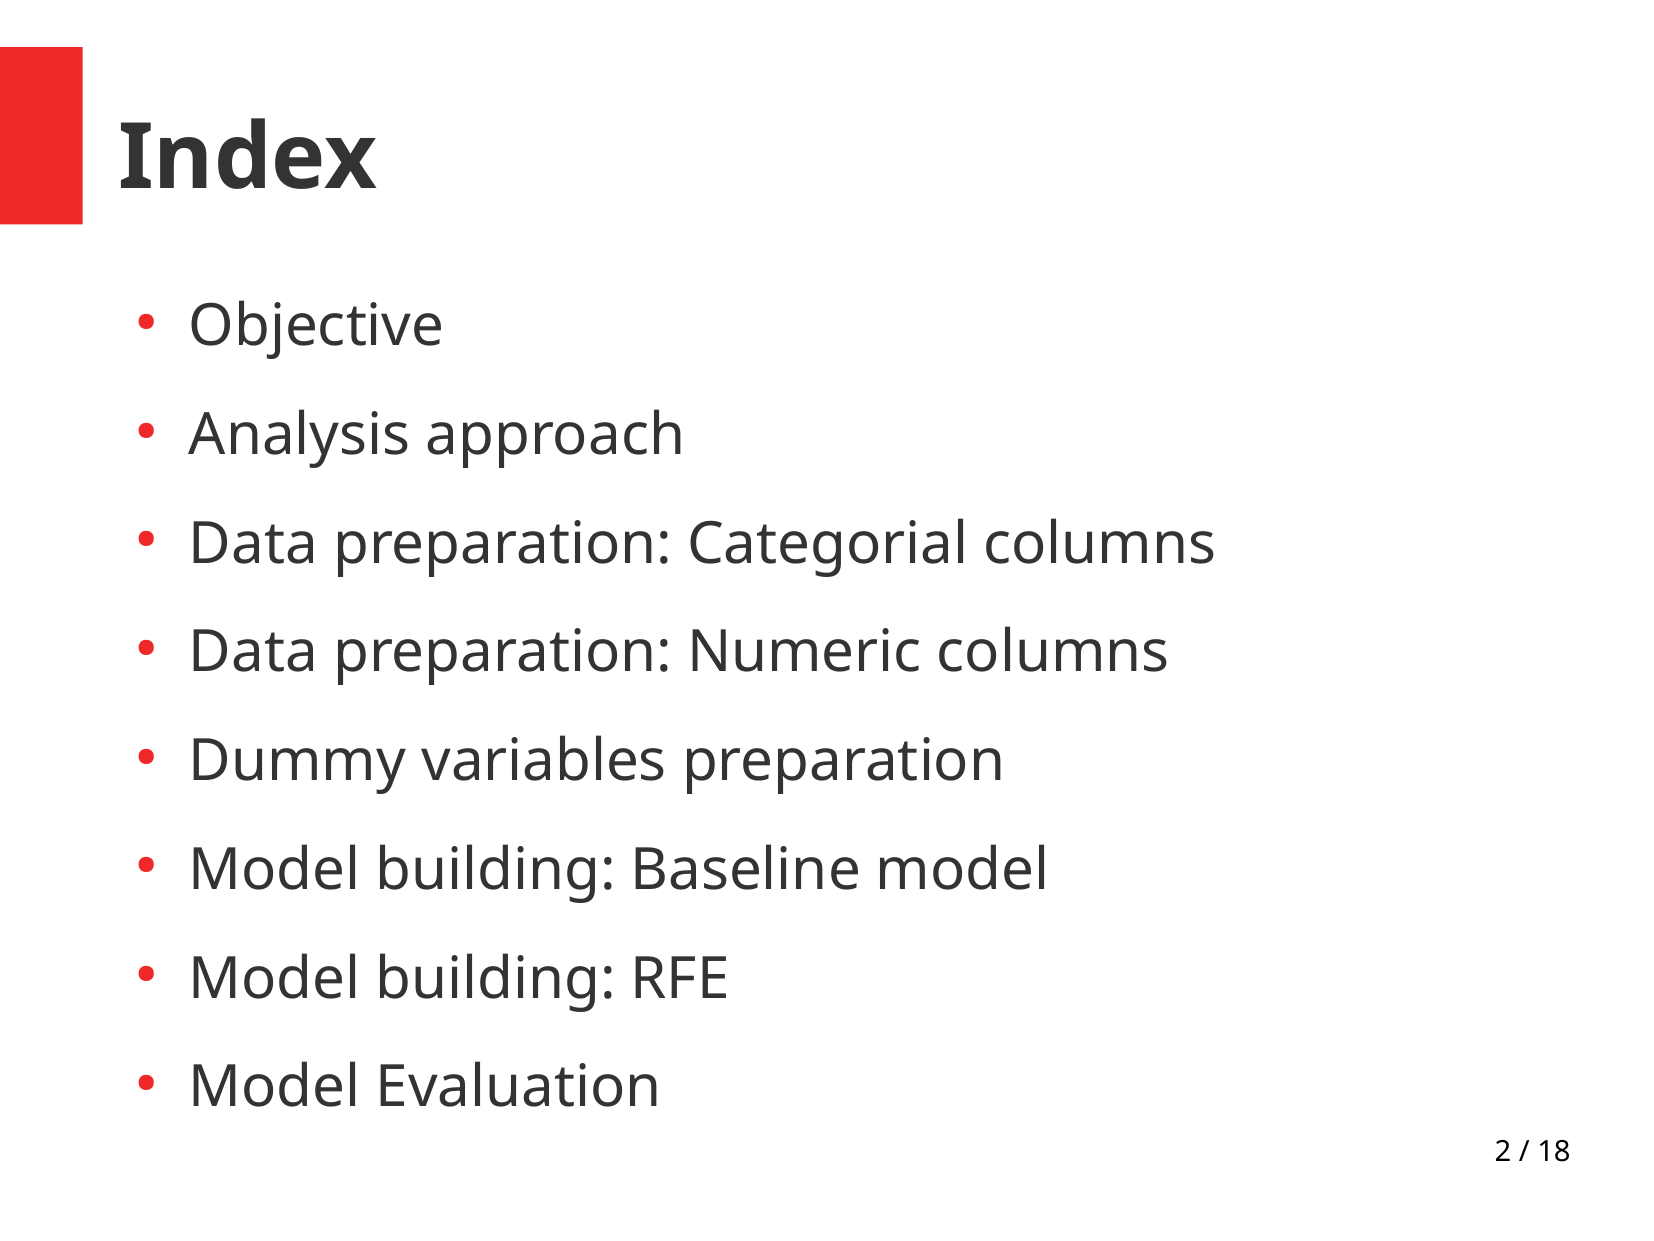

# Index
Objective
Analysis approach
Data preparation: Categorial columns
Data preparation: Numeric columns
Dummy variables preparation
Model building: Baseline model
Model building: RFE
Model Evaluation
2